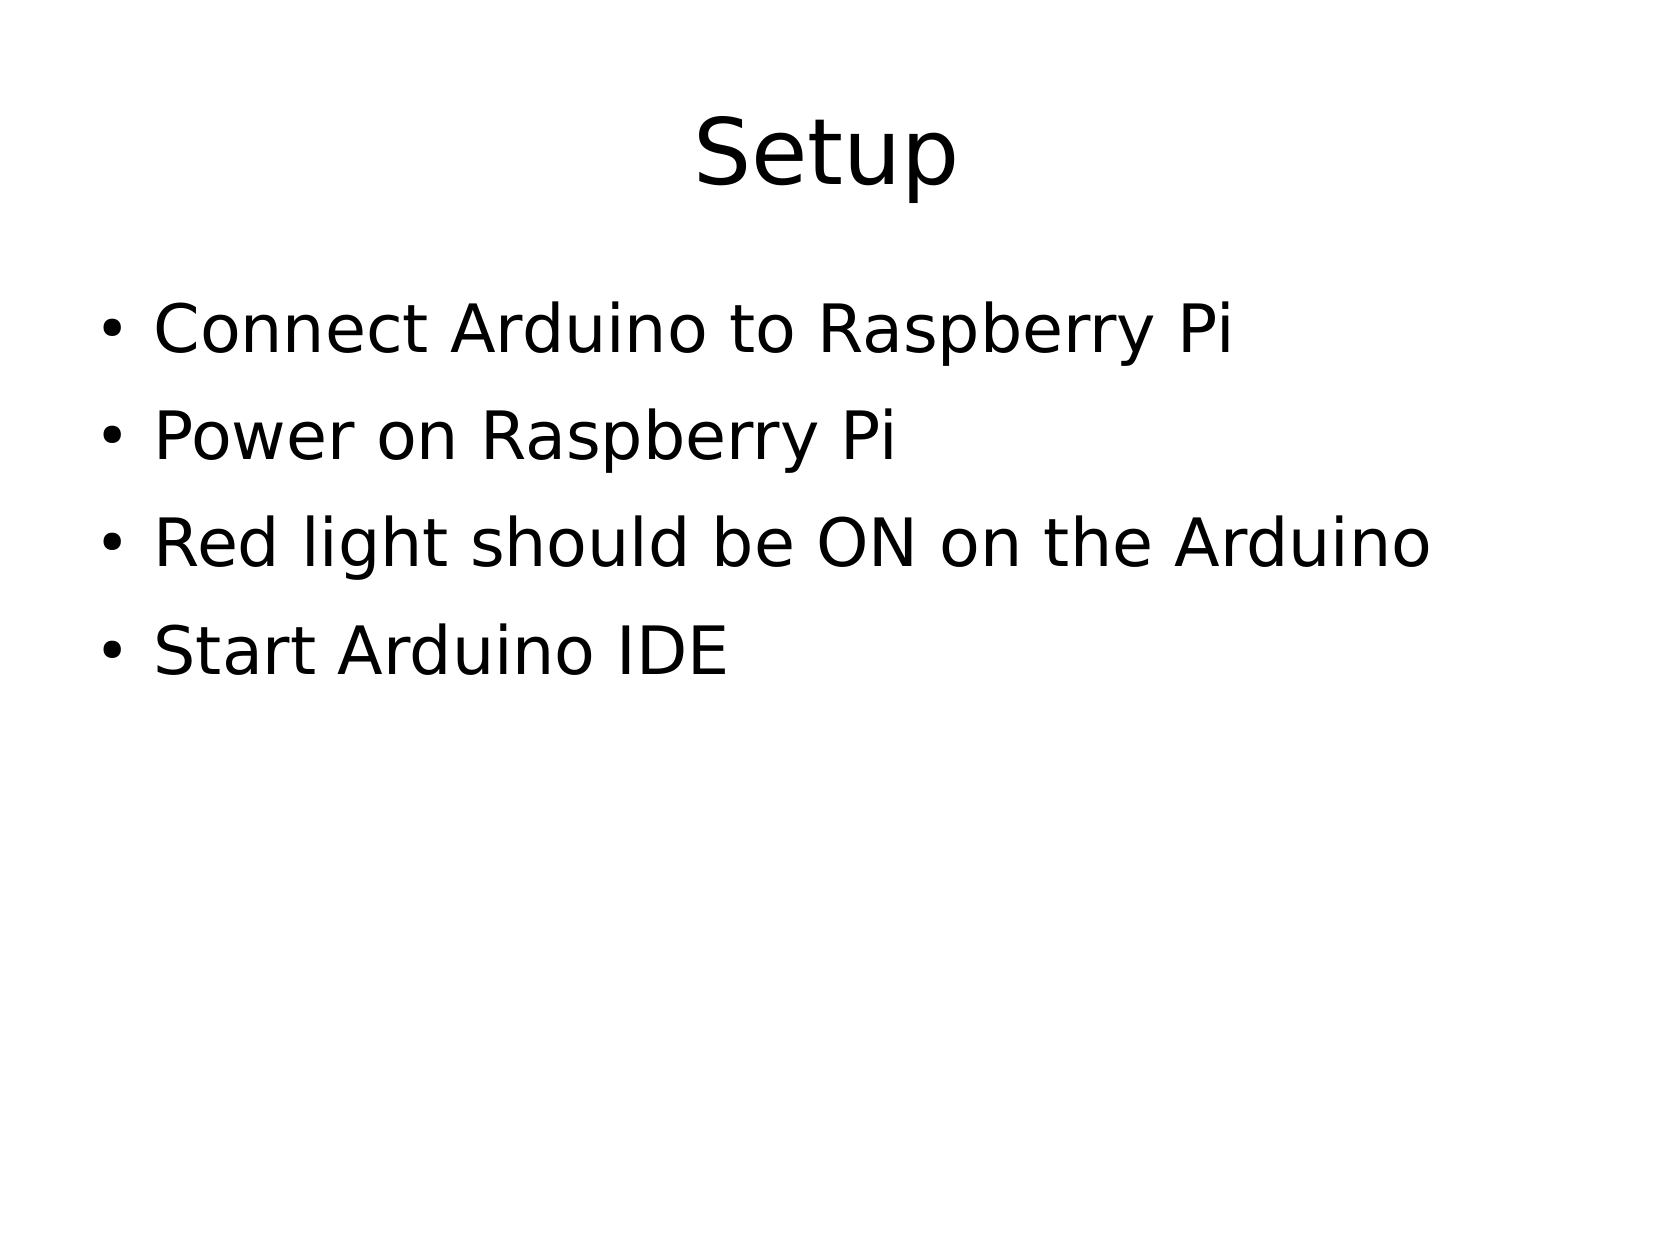

# Setup
Connect Arduino to Raspberry Pi
Power on Raspberry Pi
Red light should be ON on the Arduino
Start Arduino IDE